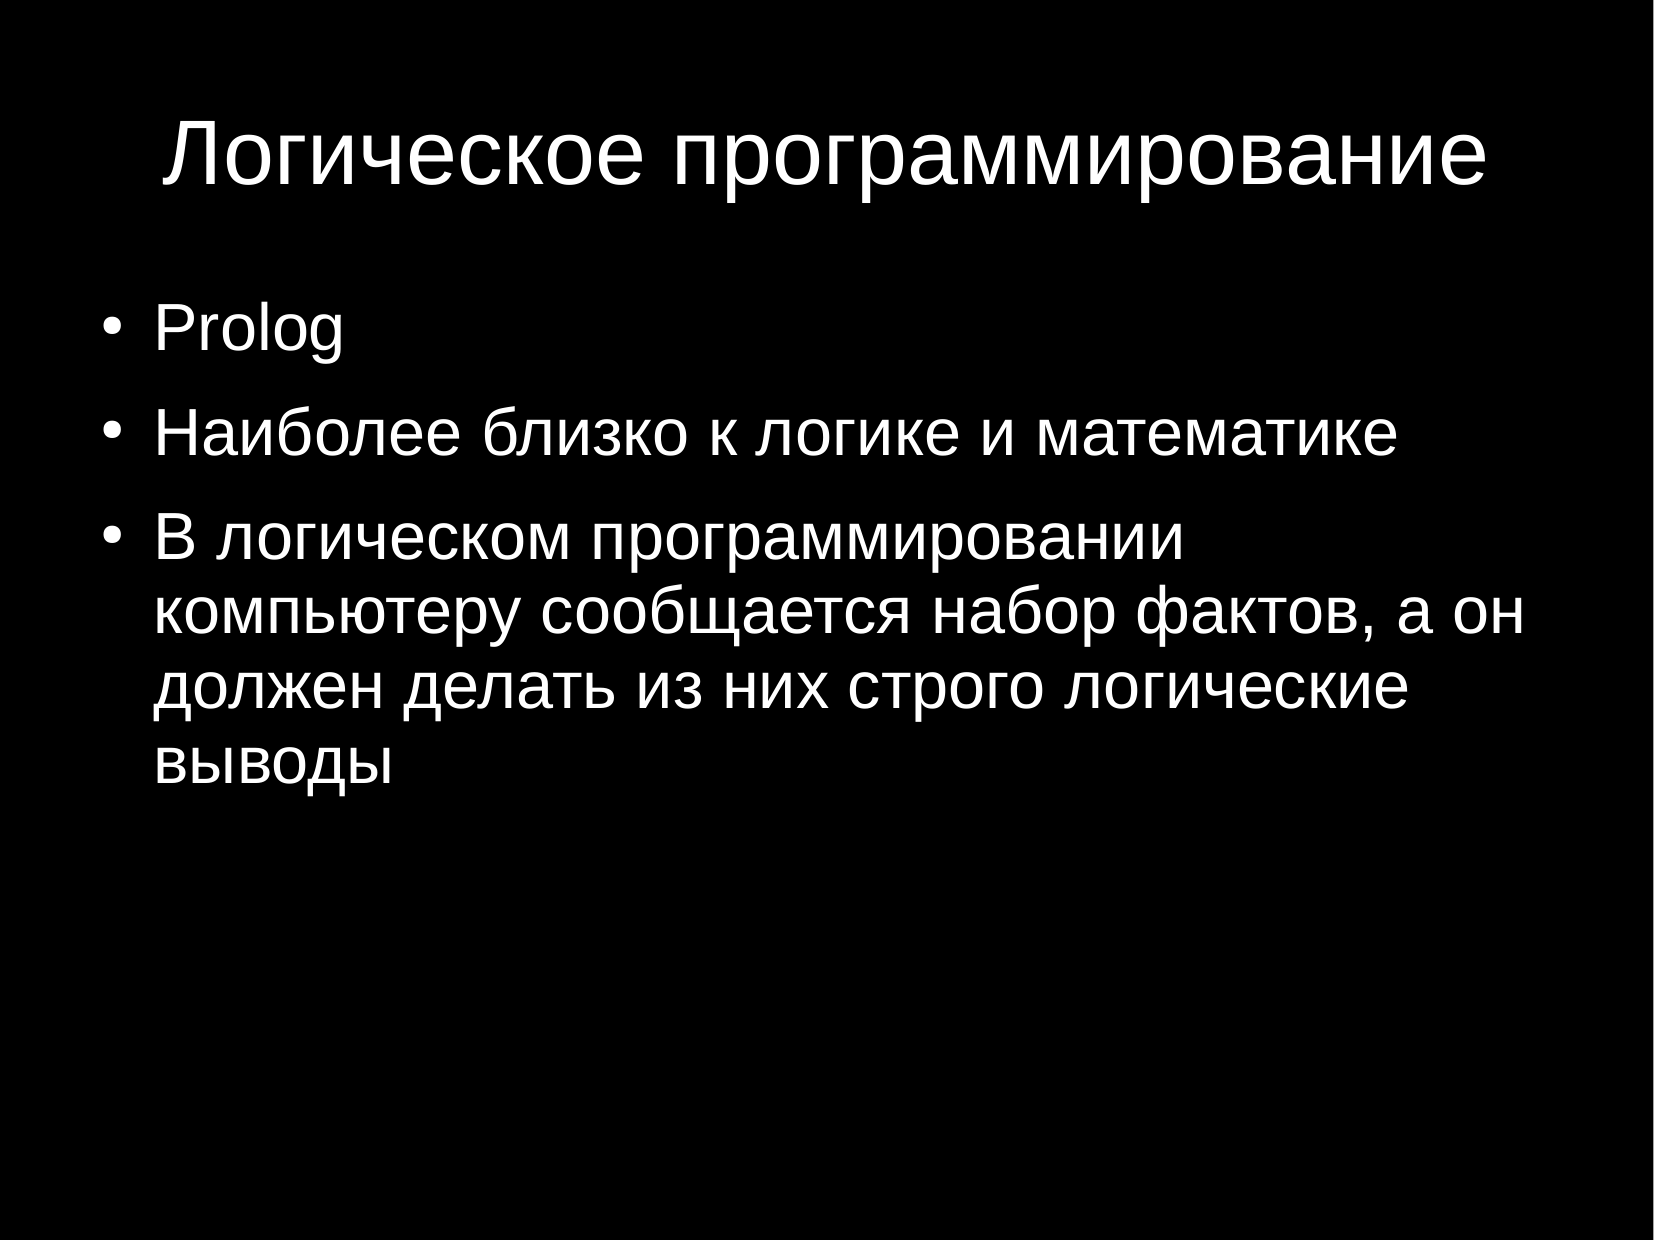

# Логическое программирование
Prolog
Наиболее близко к логике и математике
В логическом программировании компьютеру сообщается набор фактов, а он должен делать из них строго логические выводы